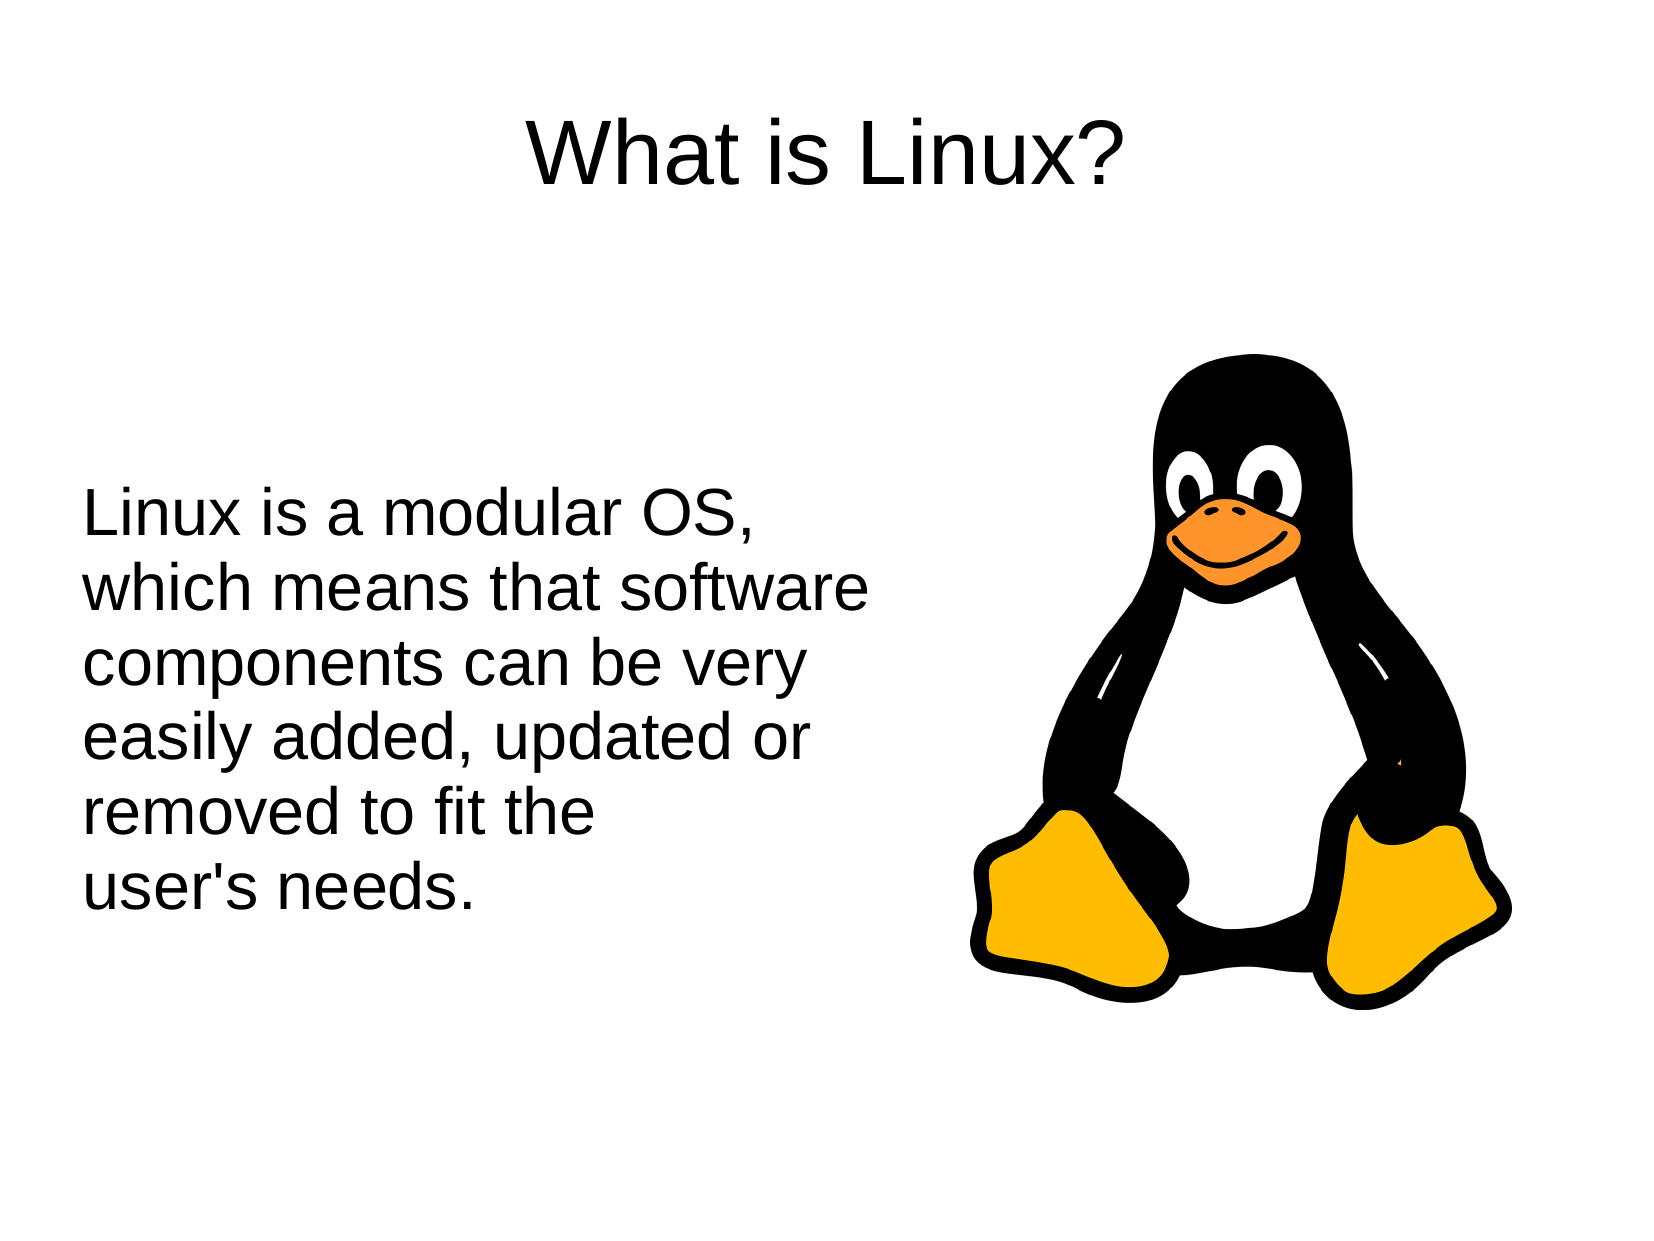

# What is Linux?
Linux is a modular OS,
which means that software
components can be very
easily added, updated or
removed to fit the
user's needs.